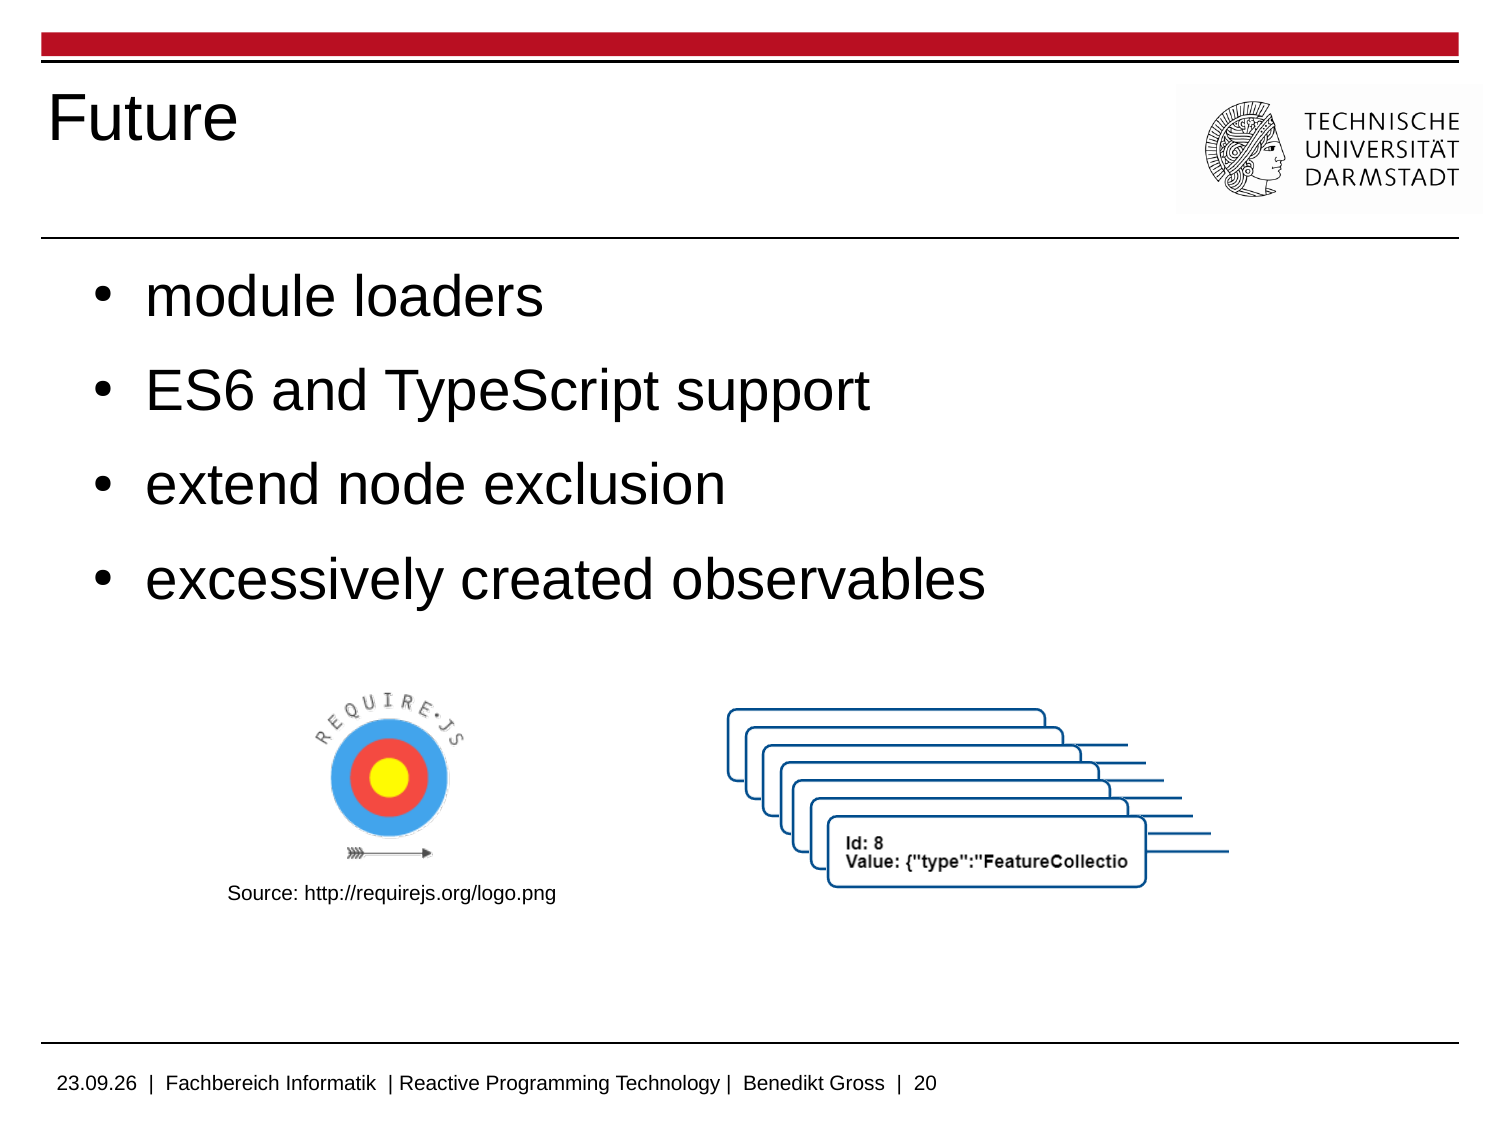

# Future
module loaders
ES6 and TypeScript support
extend node exclusion
excessively created observables
Source: http://requirejs.org/logo.png